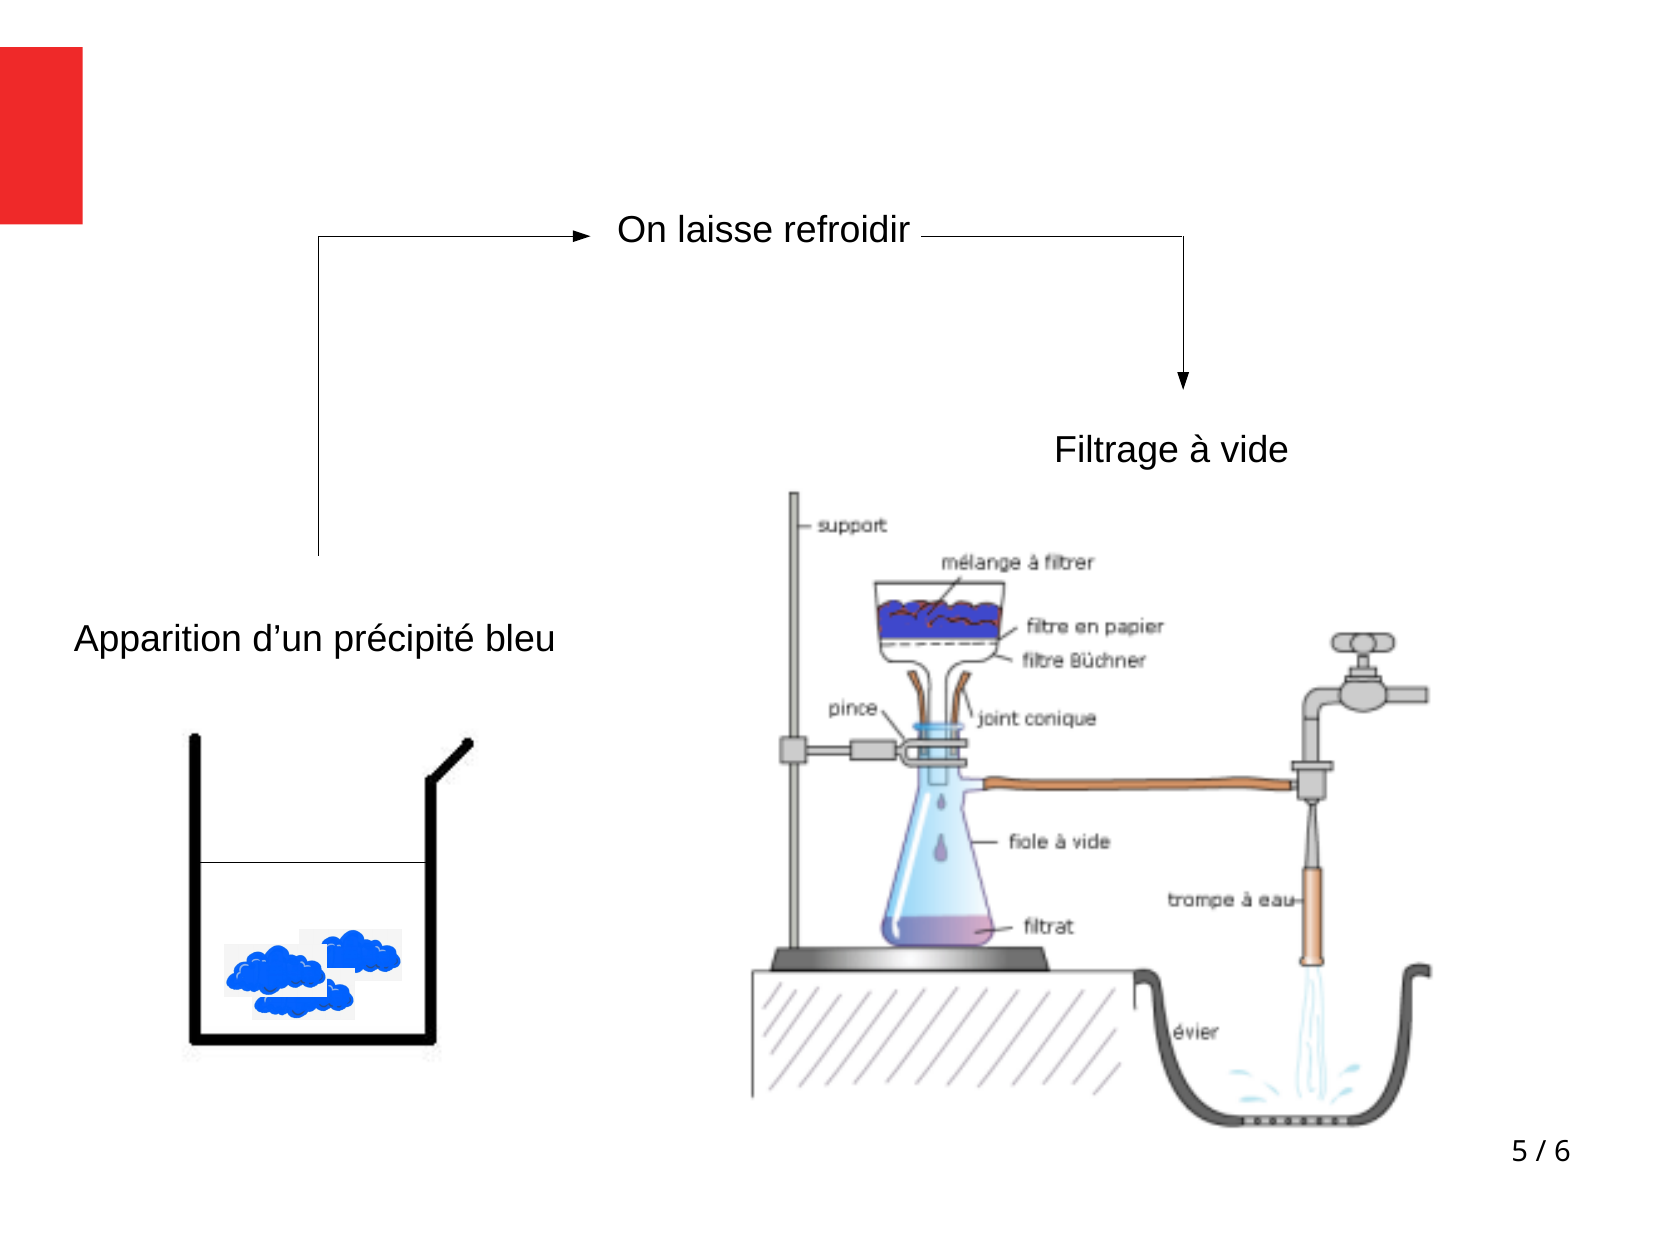

On laisse refroidir
Filtrage à vide
Apparition d’un précipité bleu
5